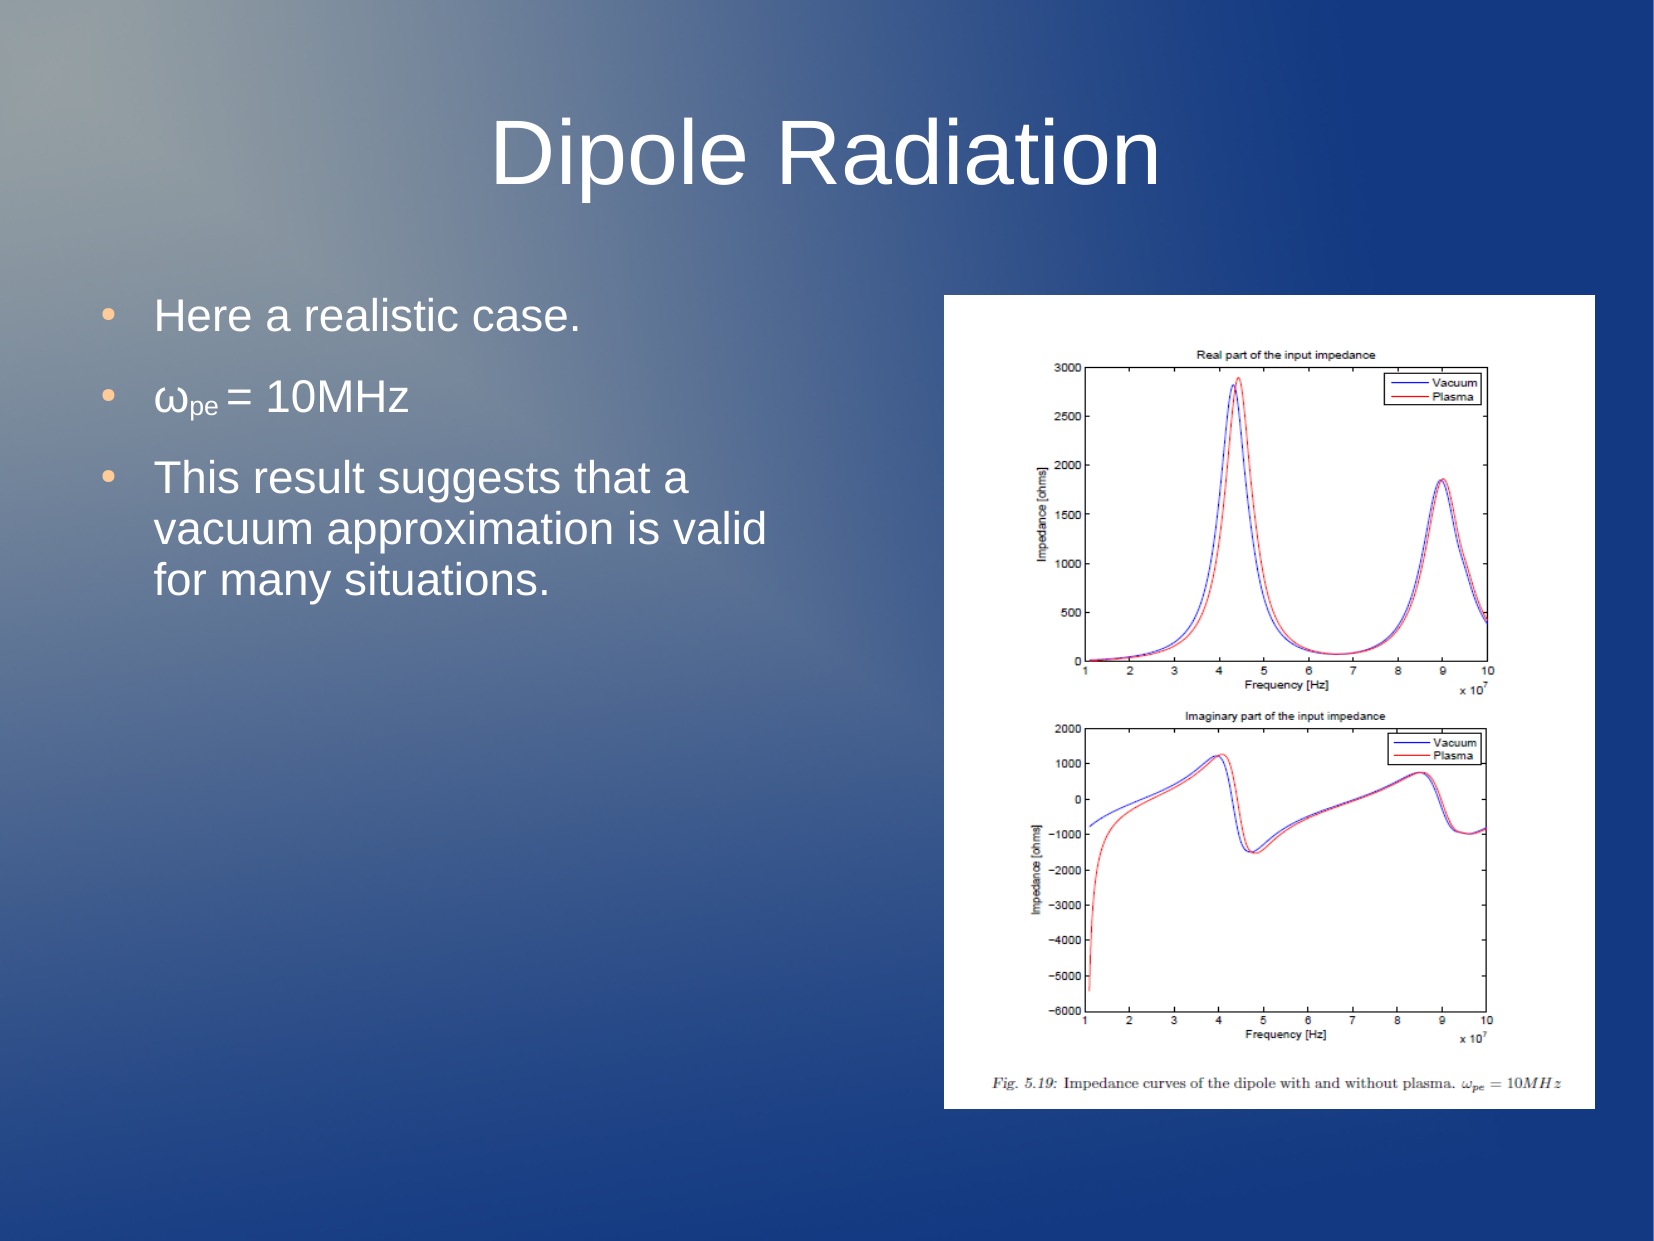

# Dipole Radiation
Here a realistic case.
ωpe = 10MHz
This result suggests that a vacuum approximation is valid for many situations.